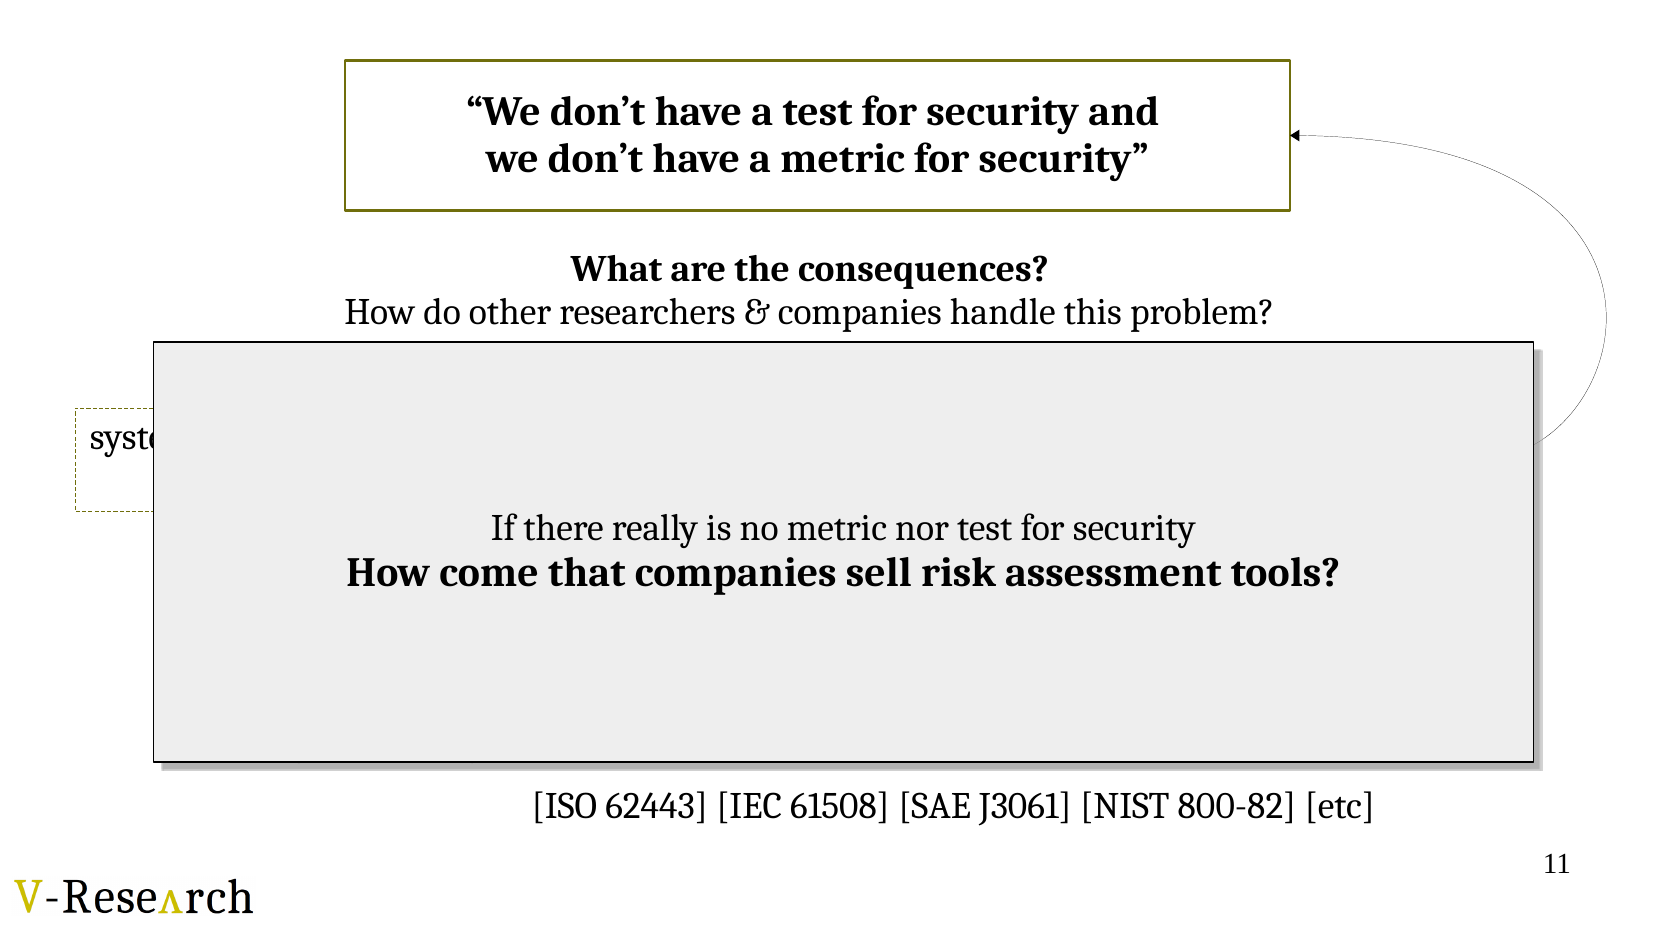

“We don’t have a test for security and
we don’t have a metric for security”
What are the consequences?
How do other researchers & companies handle this problem?
If there really is no metric nor test for security
How come that companies sell risk assessment tools?
standards mandates
risk assessments
systems engineering requires security standards
risk assessments requires a metric for security
DO-326A – “Airworthiness Security Process Specification” requires a cybersecurity risk assessment of the design and is the “the only Acceptable Means of Compliance by FAA & EASA for aviation cybersecurity airworthiness certification, as of 2019” [SAE]
[ISO 62443] [IEC 61508] [SAE J3061] [NIST 800-82] [etc]
11